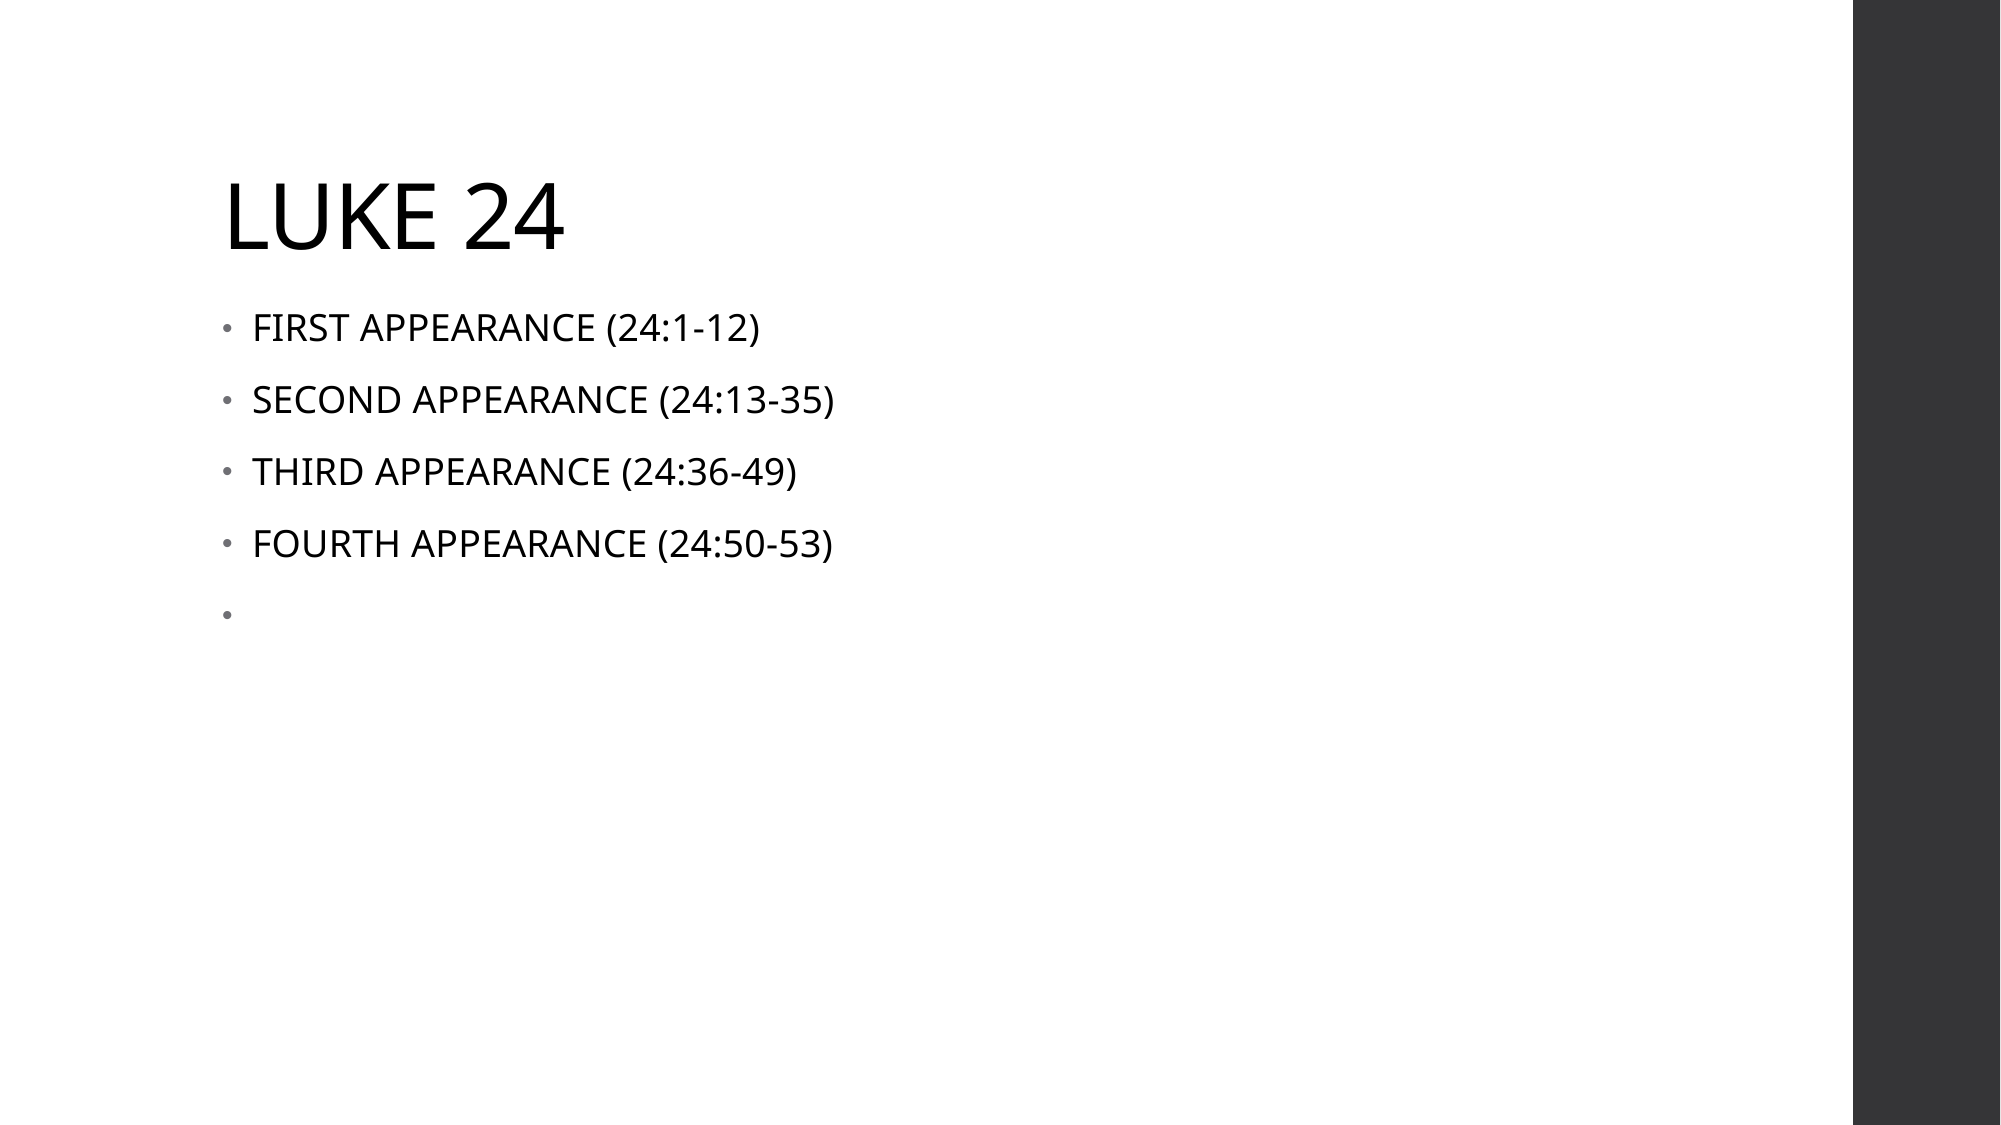

# LUKE 24
FIRST APPEARANCE (24:1-12)
SECOND APPEARANCE (24:13-35)
THIRD APPEARANCE (24:36-49)
FOURTH APPEARANCE (24:50-53)